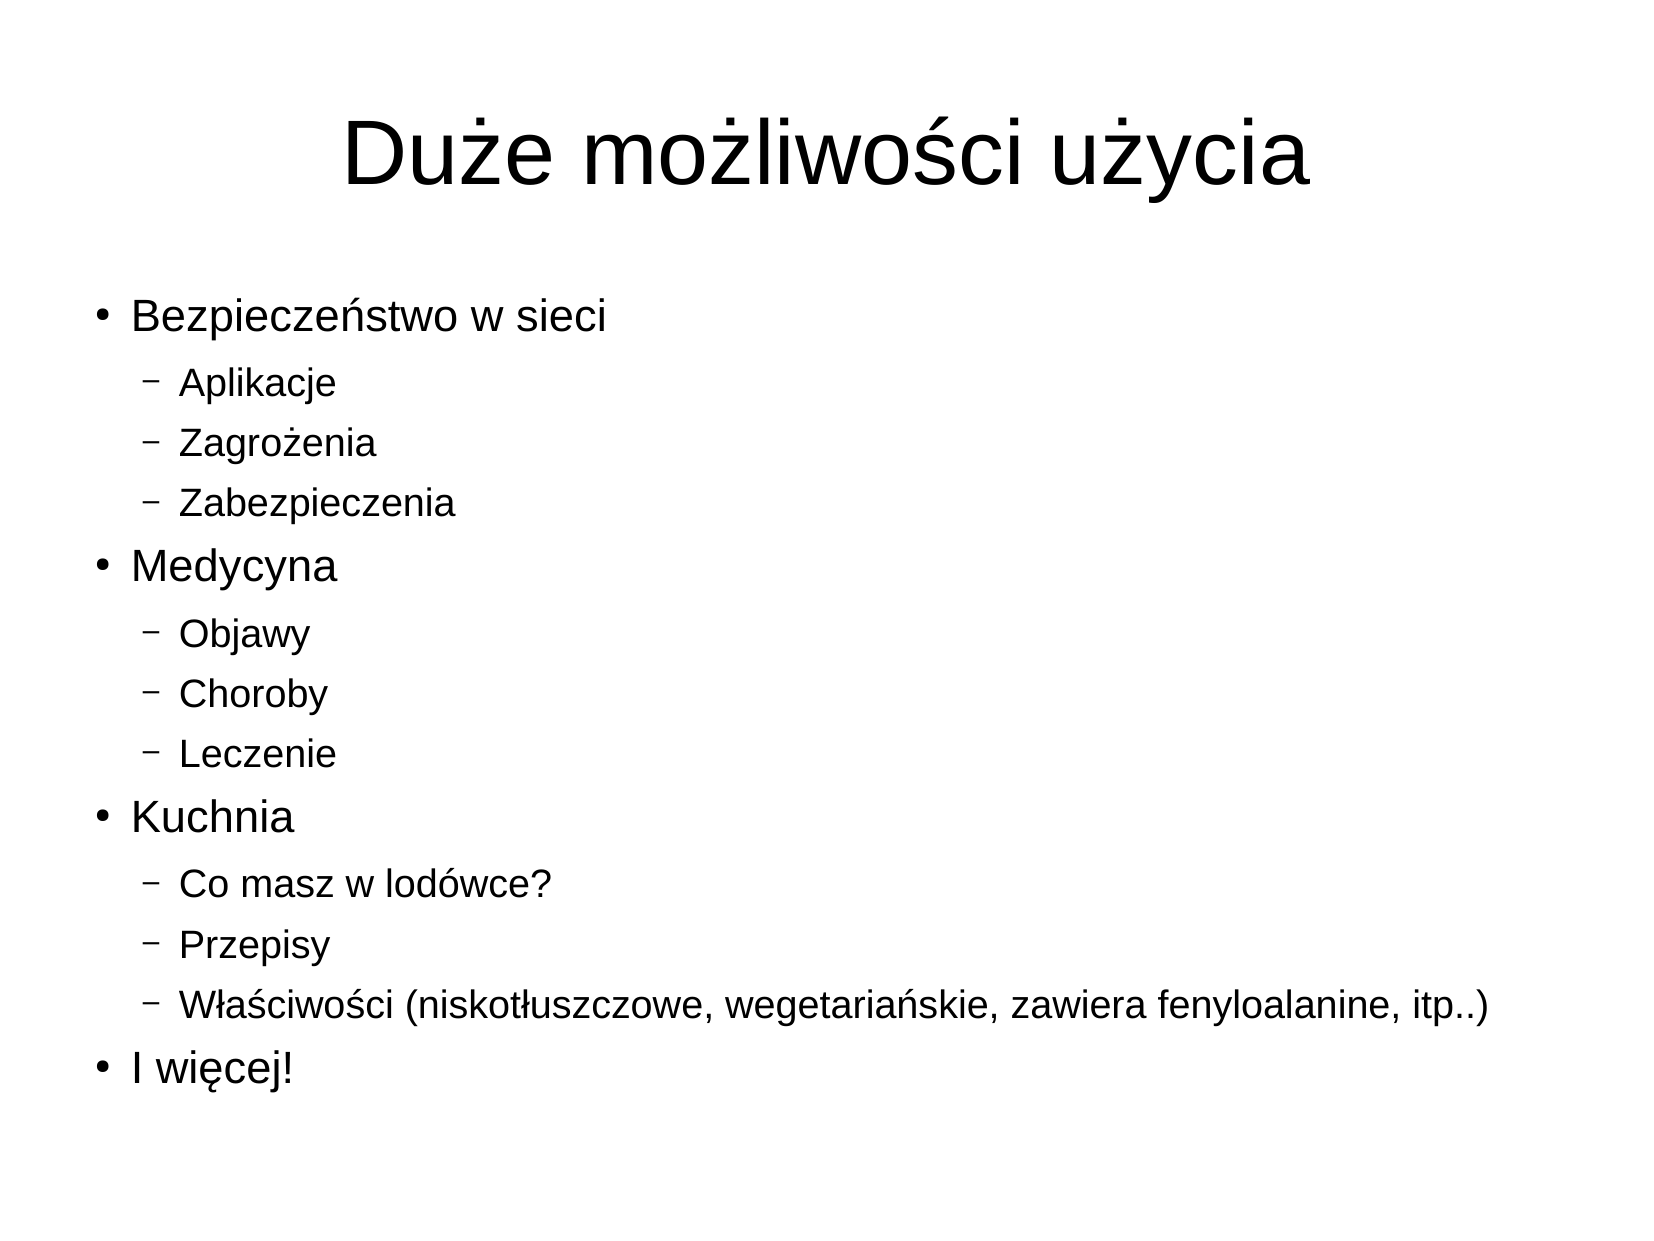

# Duże możliwości użycia
Bezpieczeństwo w sieci
Aplikacje
Zagrożenia
Zabezpieczenia
Medycyna
Objawy
Choroby
Leczenie
Kuchnia
Co masz w lodówce?
Przepisy
Właściwości (niskotłuszczowe, wegetariańskie, zawiera fenyloalanine, itp..)
I więcej!